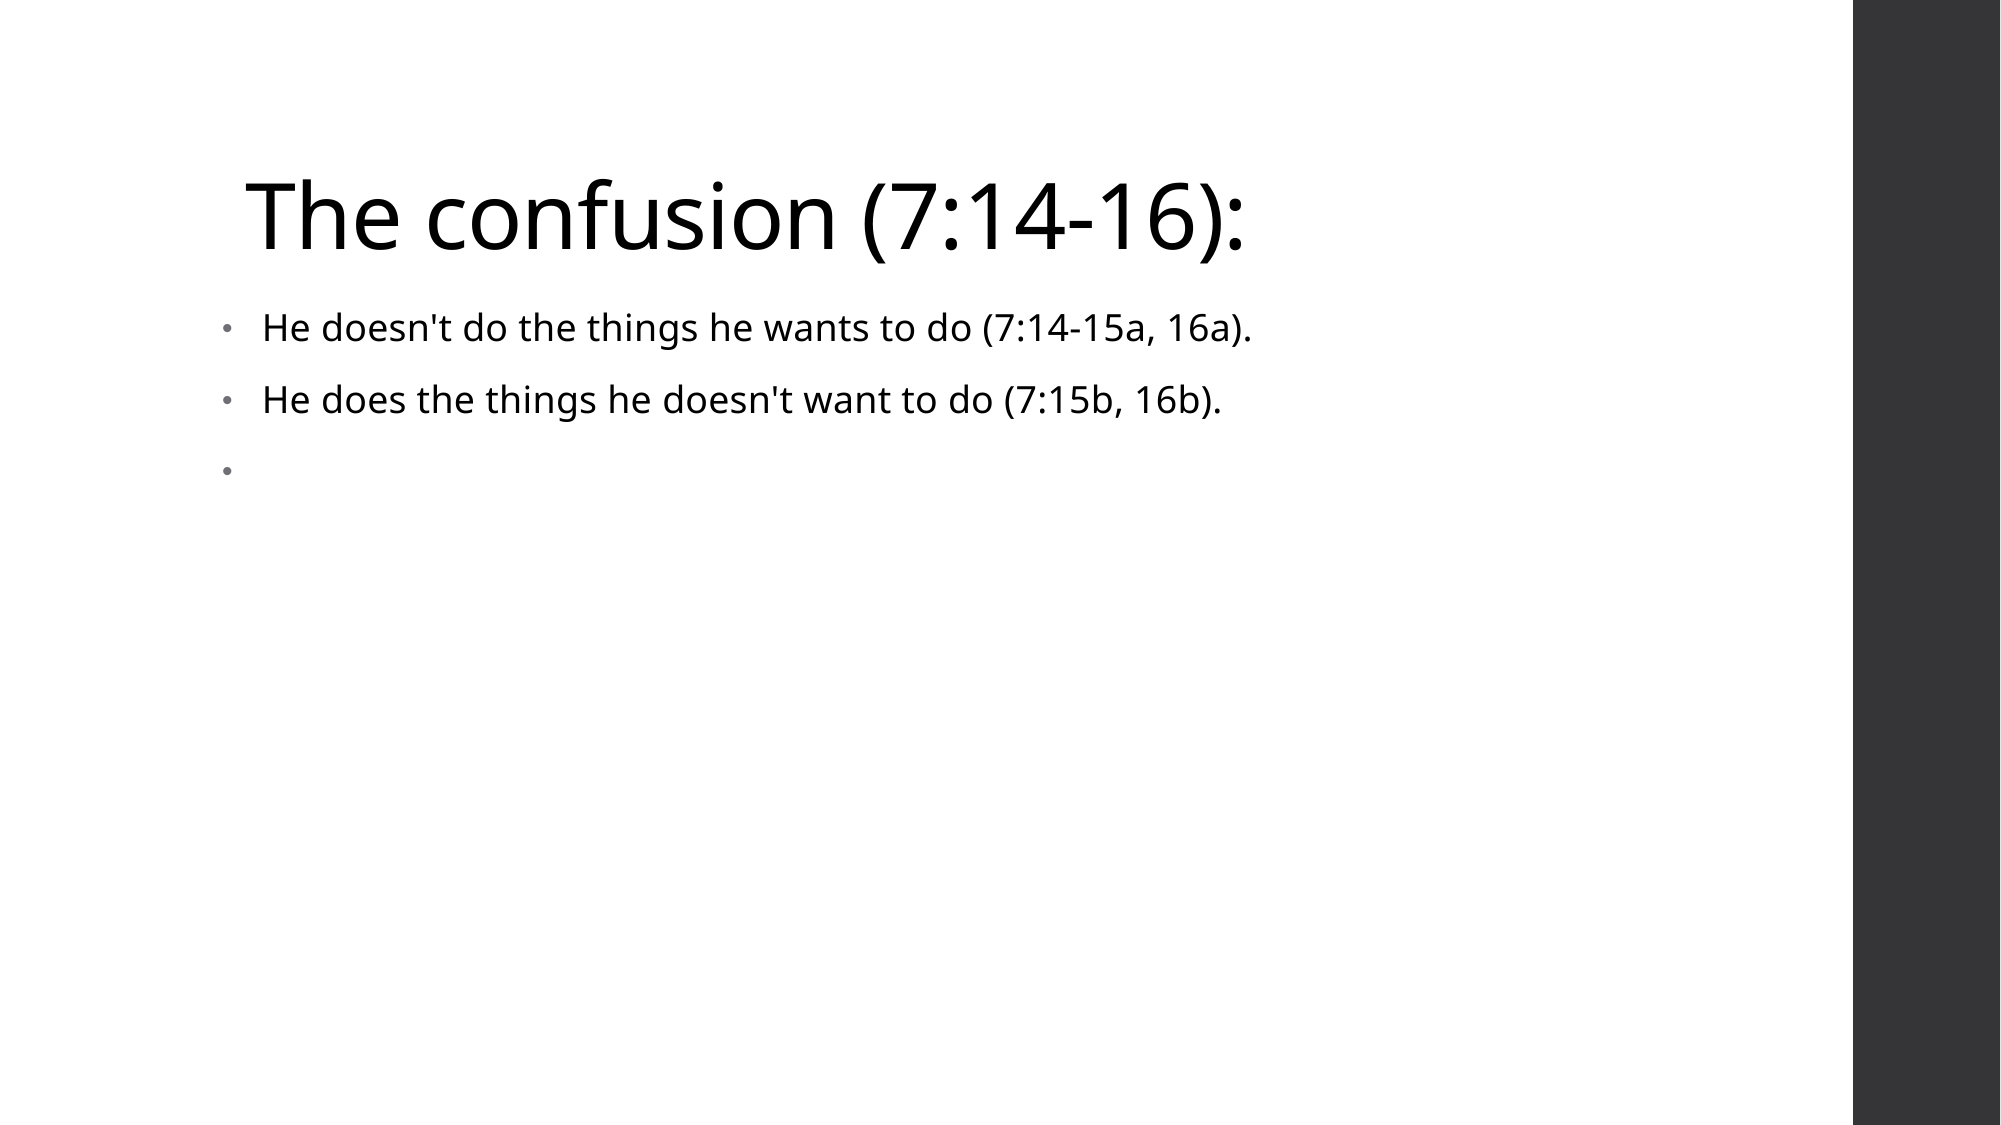

# The confusion (7:14-16):
 He doesn't do the things he wants to do (7:14-15a, 16a).
 He does the things he doesn't want to do (7:15b, 16b).